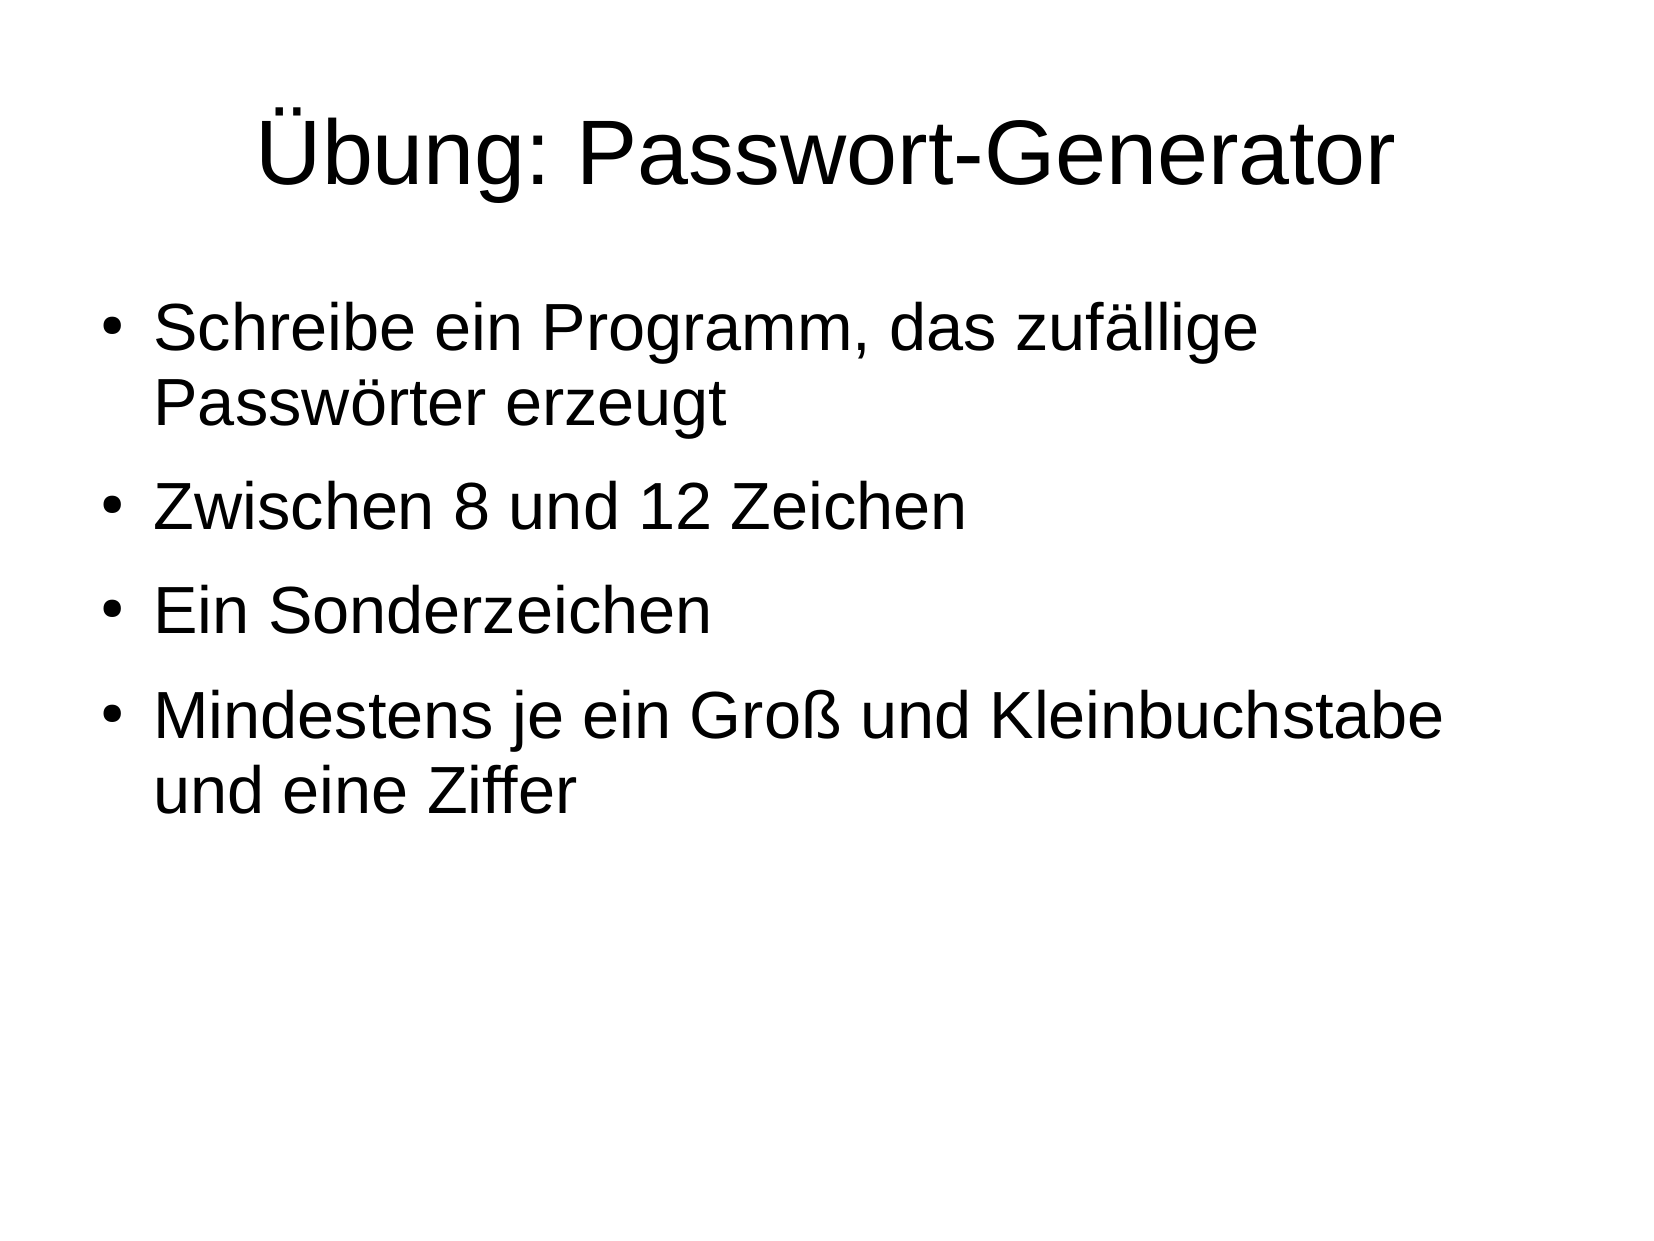

# Übung: Passwort-Generator
Schreibe ein Programm, das zufällige Passwörter erzeugt
Zwischen 8 und 12 Zeichen
Ein Sonderzeichen
Mindestens je ein Groß und Kleinbuchstabe und eine Ziffer